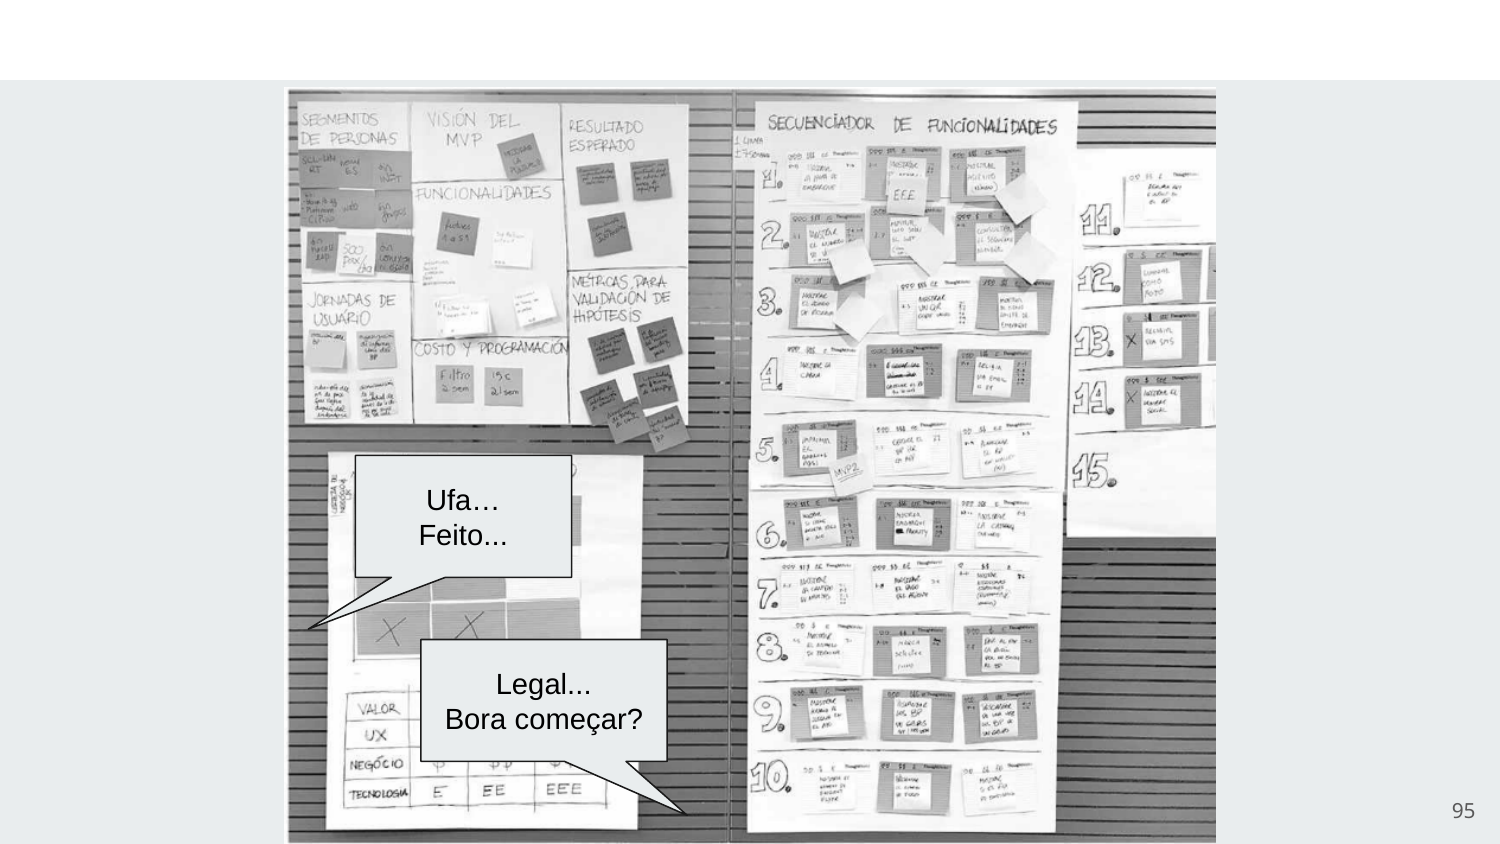

# Lean Inception - Day 4
Ufa…
Feito...
Legal...
Bora começar?